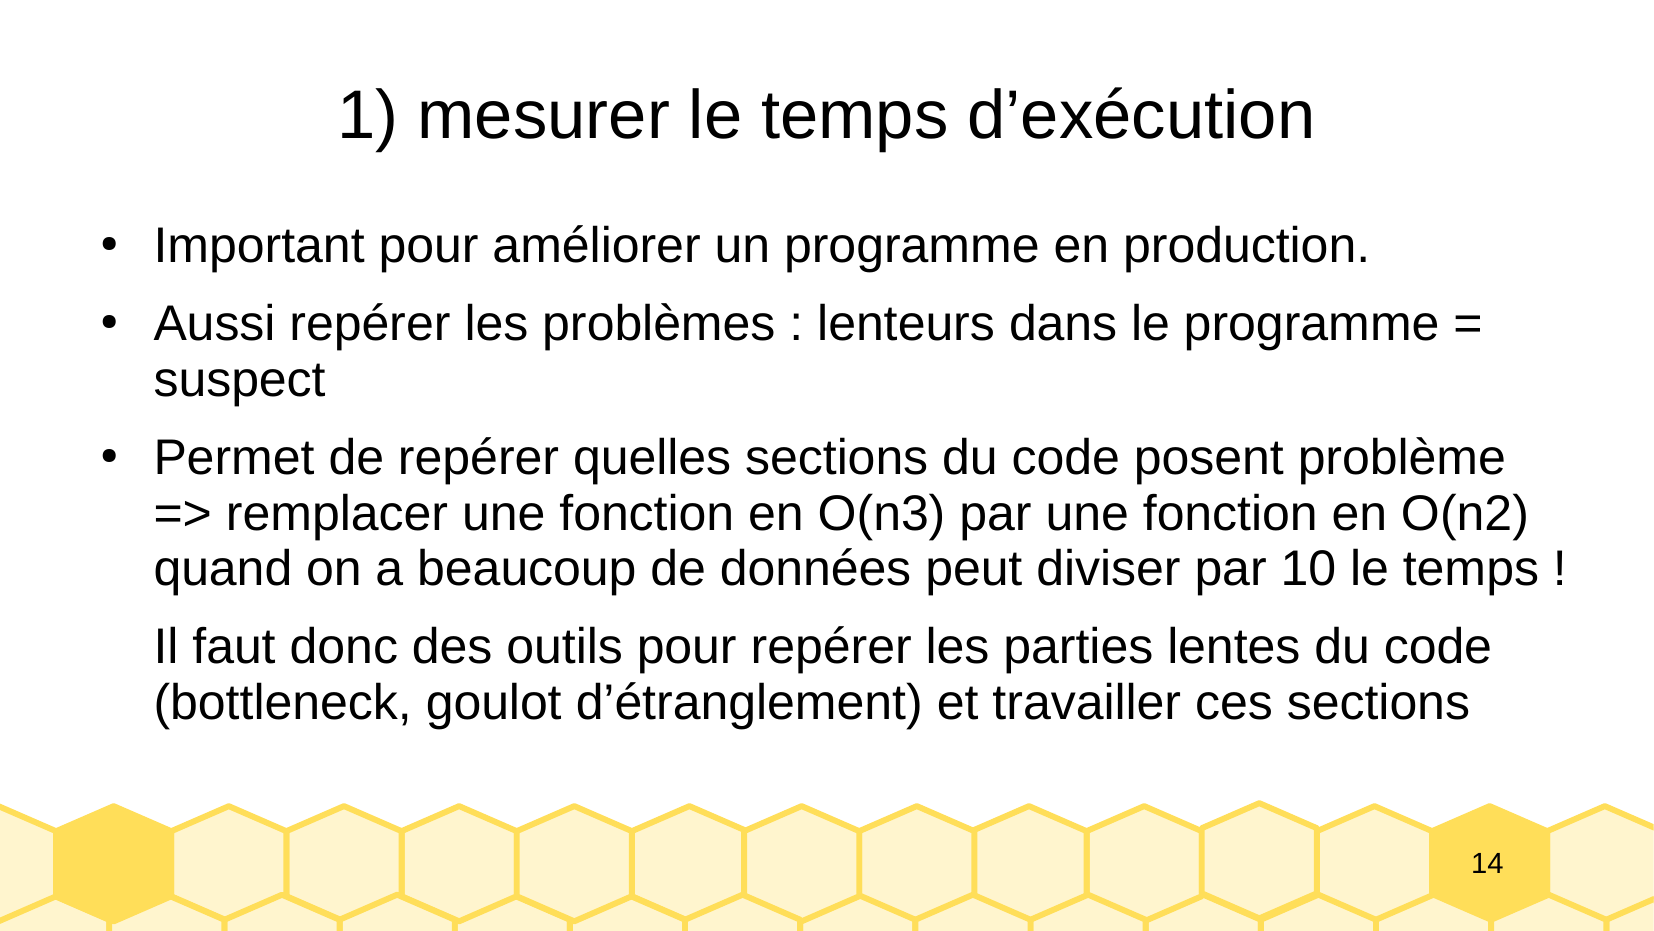

# 1) mesurer le temps d’exécution
Important pour améliorer un programme en production.
Aussi repérer les problèmes : lenteurs dans le programme = suspect
Permet de repérer quelles sections du code posent problème => remplacer une fonction en O(n3) par une fonction en O(n2) quand on a beaucoup de données peut diviser par 10 le temps !
Il faut donc des outils pour repérer les parties lentes du code (bottleneck, goulot d’étranglement) et travailler ces sections